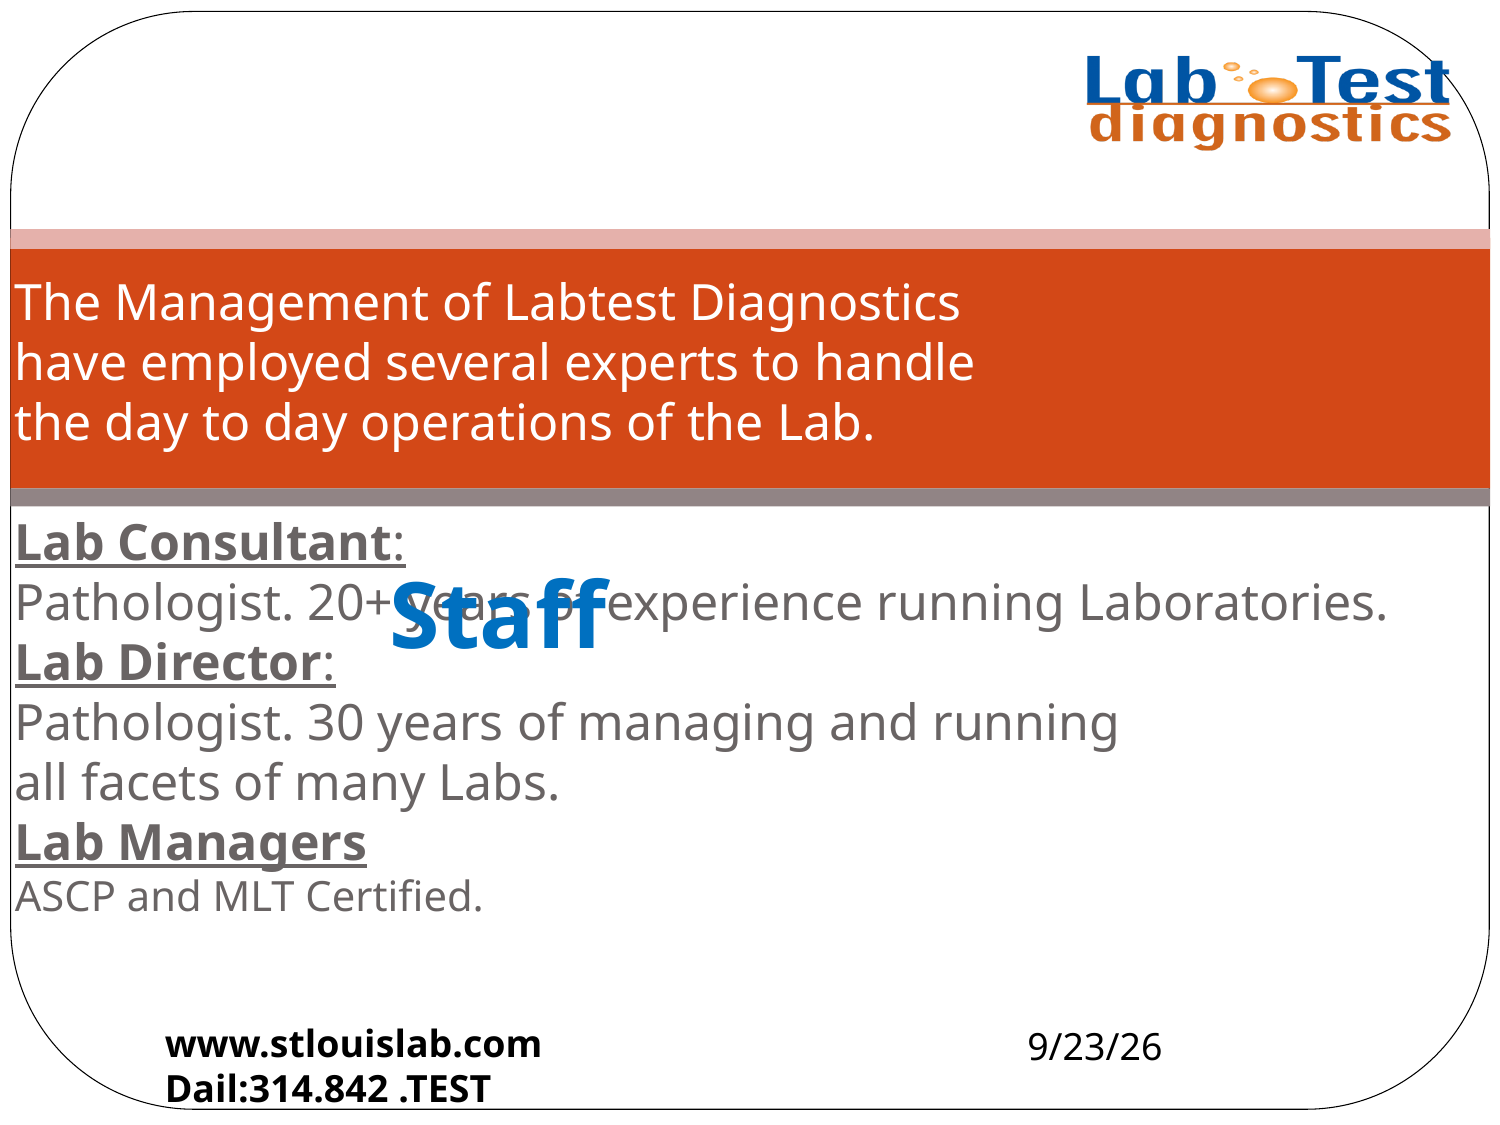

Staff
# The Management of Labtest Diagnostics
have employed several experts to handle
the day to day operations of the Lab.
Lab Consultant:
Pathologist. 20+ years of experience running Laboratories.
Lab Director:
Pathologist. 30 years of managing and running
all facets of many Labs.
Lab Managers
ASCP and MLT Certified.
www.stlouislab.com Dail:314.842 .TEST